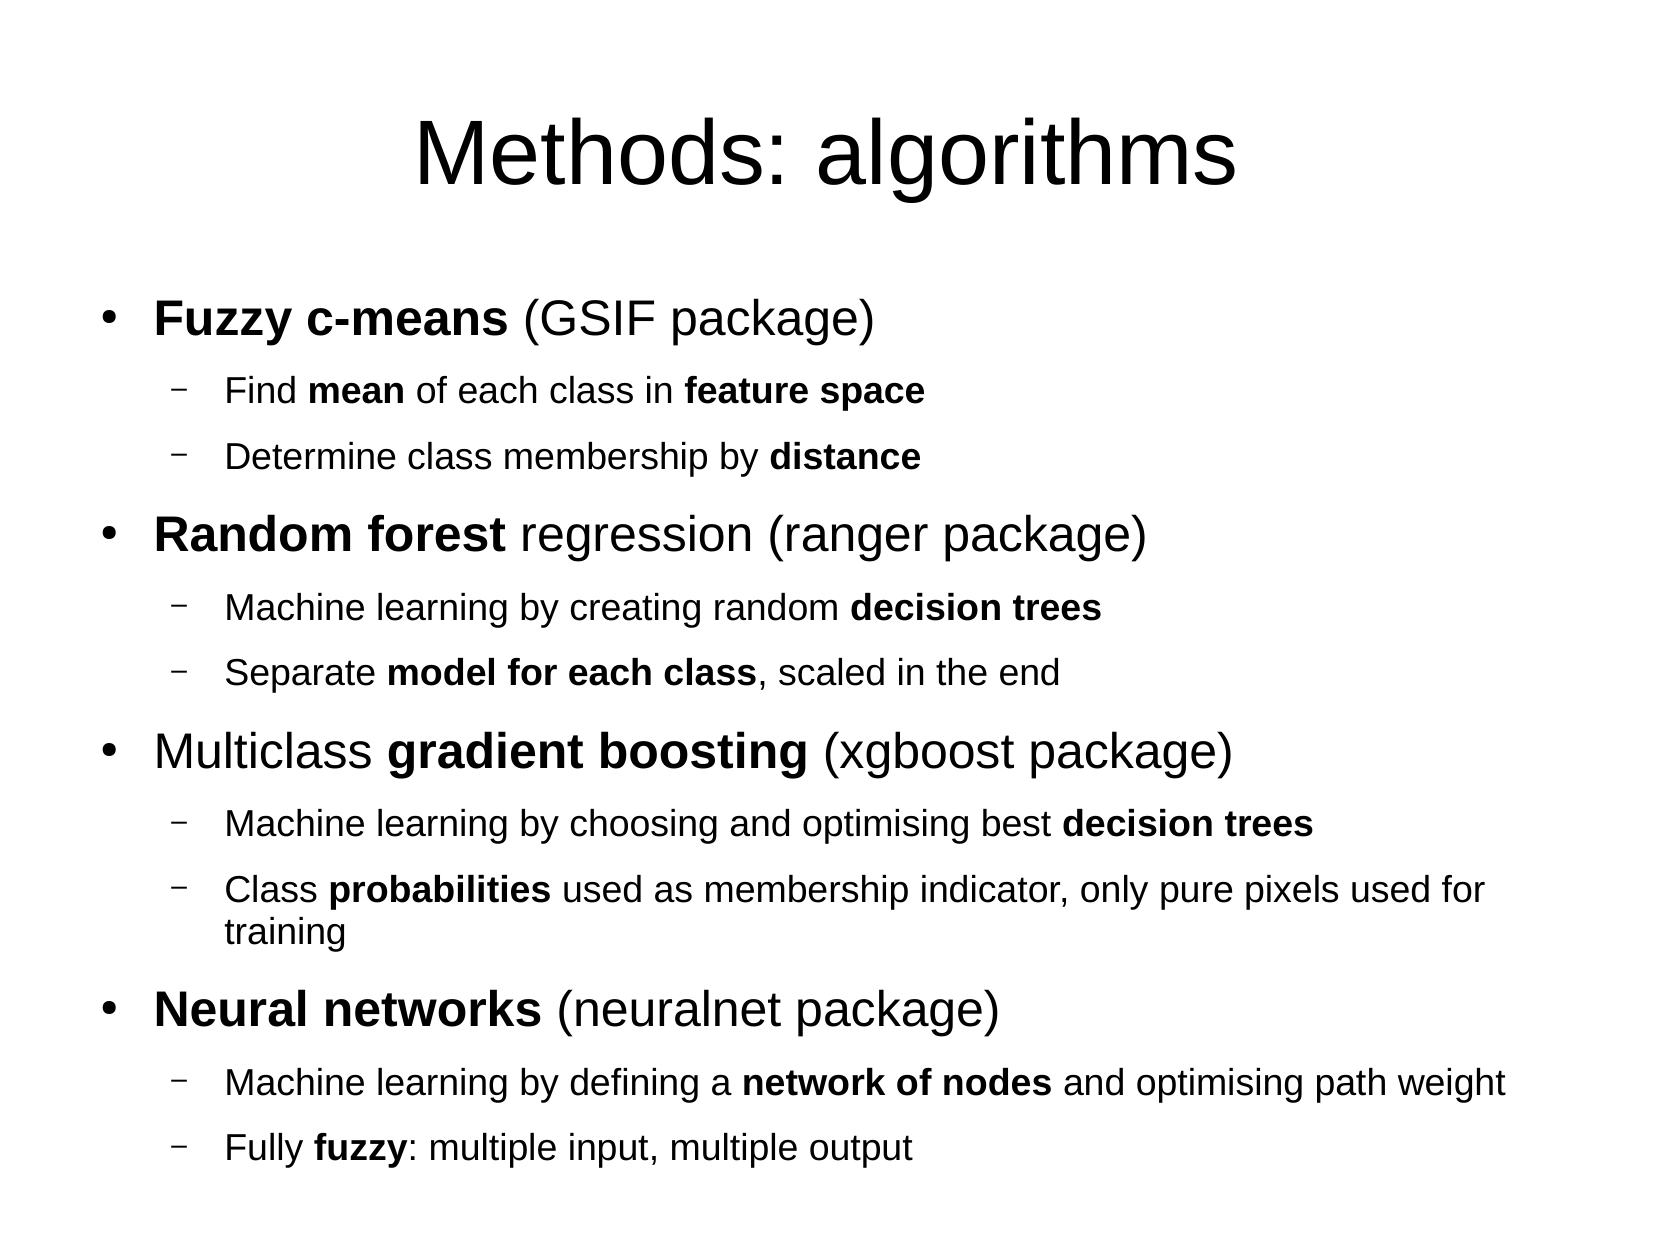

# Methods: algorithms
Fuzzy c-means (GSIF package)
Find mean of each class in feature space
Determine class membership by distance
Random forest regression (ranger package)
Machine learning by creating random decision trees
Separate model for each class, scaled in the end
Multiclass gradient boosting (xgboost package)
Machine learning by choosing and optimising best decision trees
Class probabilities used as membership indicator, only pure pixels used for training
Neural networks (neuralnet package)
Machine learning by defining a network of nodes and optimising path weight
Fully fuzzy: multiple input, multiple output